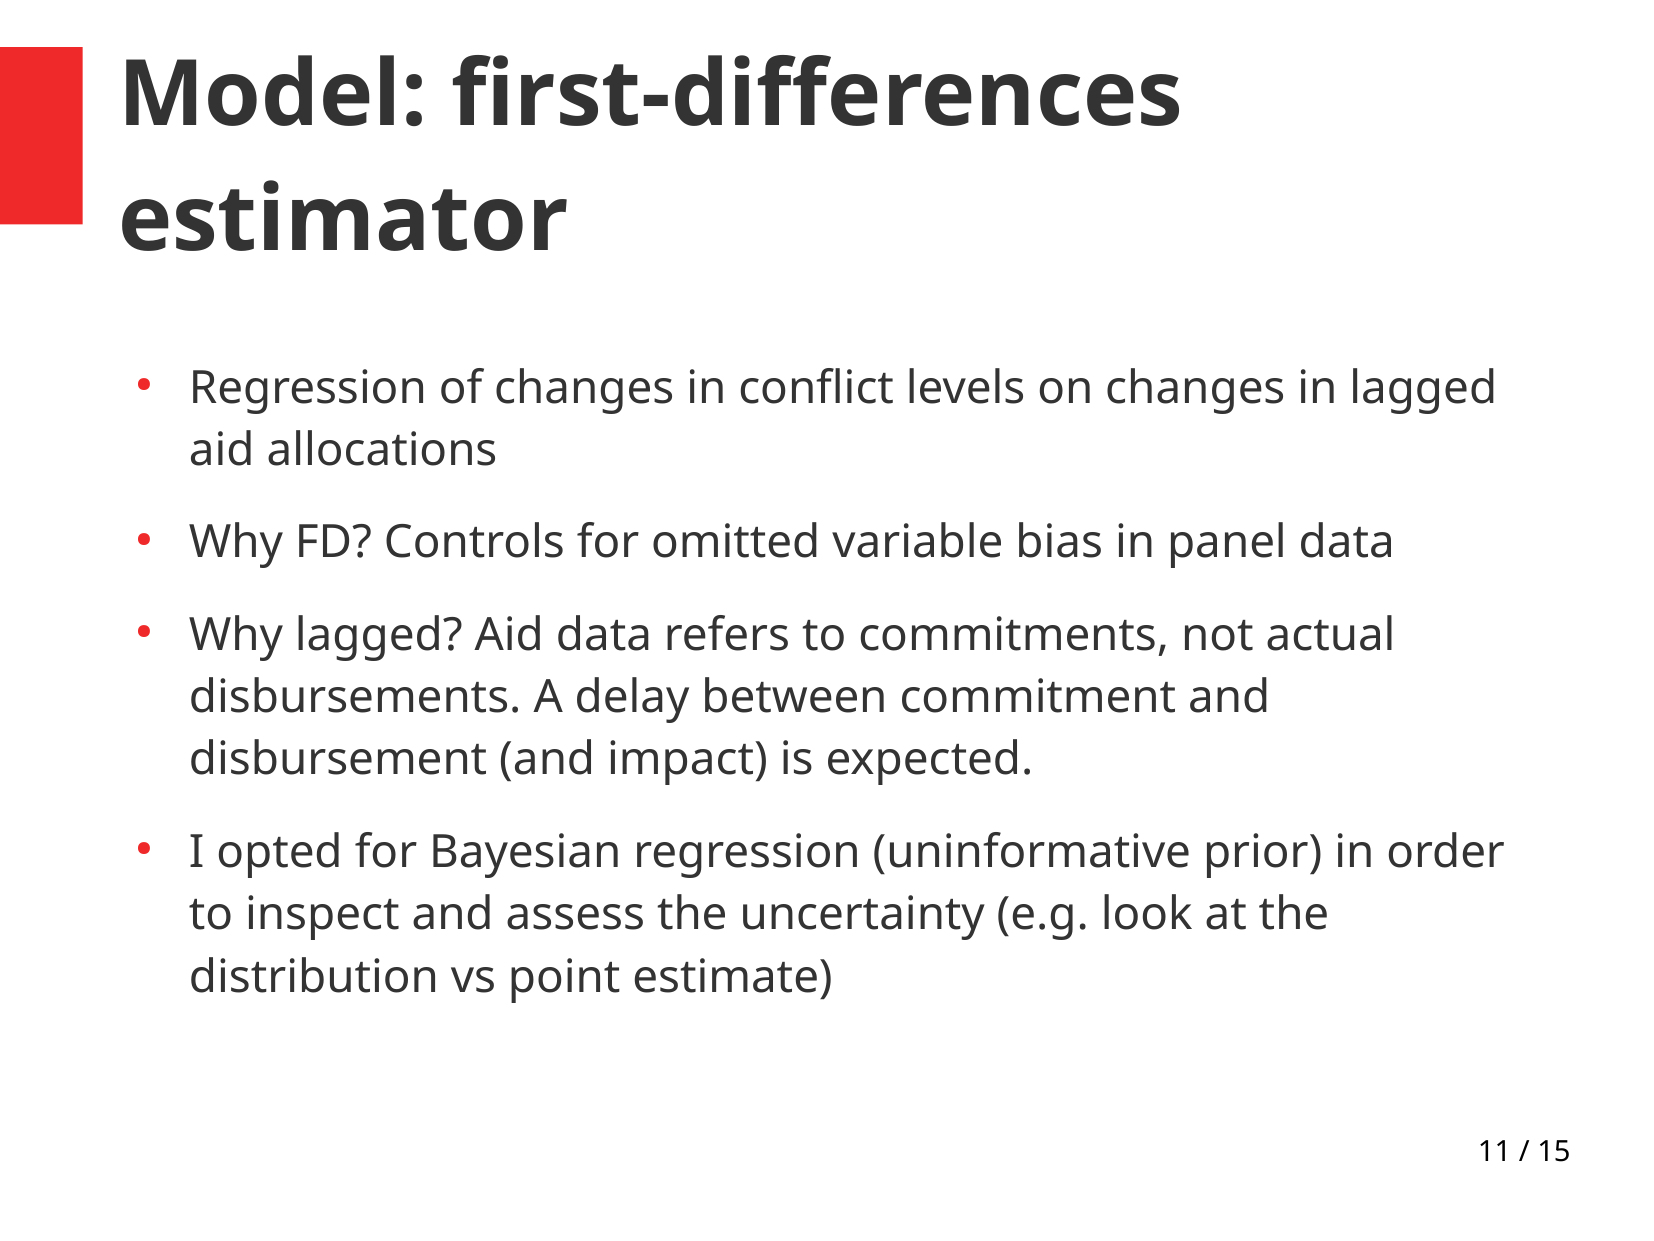

# Model: first-differences estimator
Regression of changes in conflict levels on changes in lagged aid allocations
Why FD? Controls for omitted variable bias in panel data
Why lagged? Aid data refers to commitments, not actual disbursements. A delay between commitment and disbursement (and impact) is expected.
I opted for Bayesian regression (uninformative prior) in order to inspect and assess the uncertainty (e.g. look at the distribution vs point estimate)
11